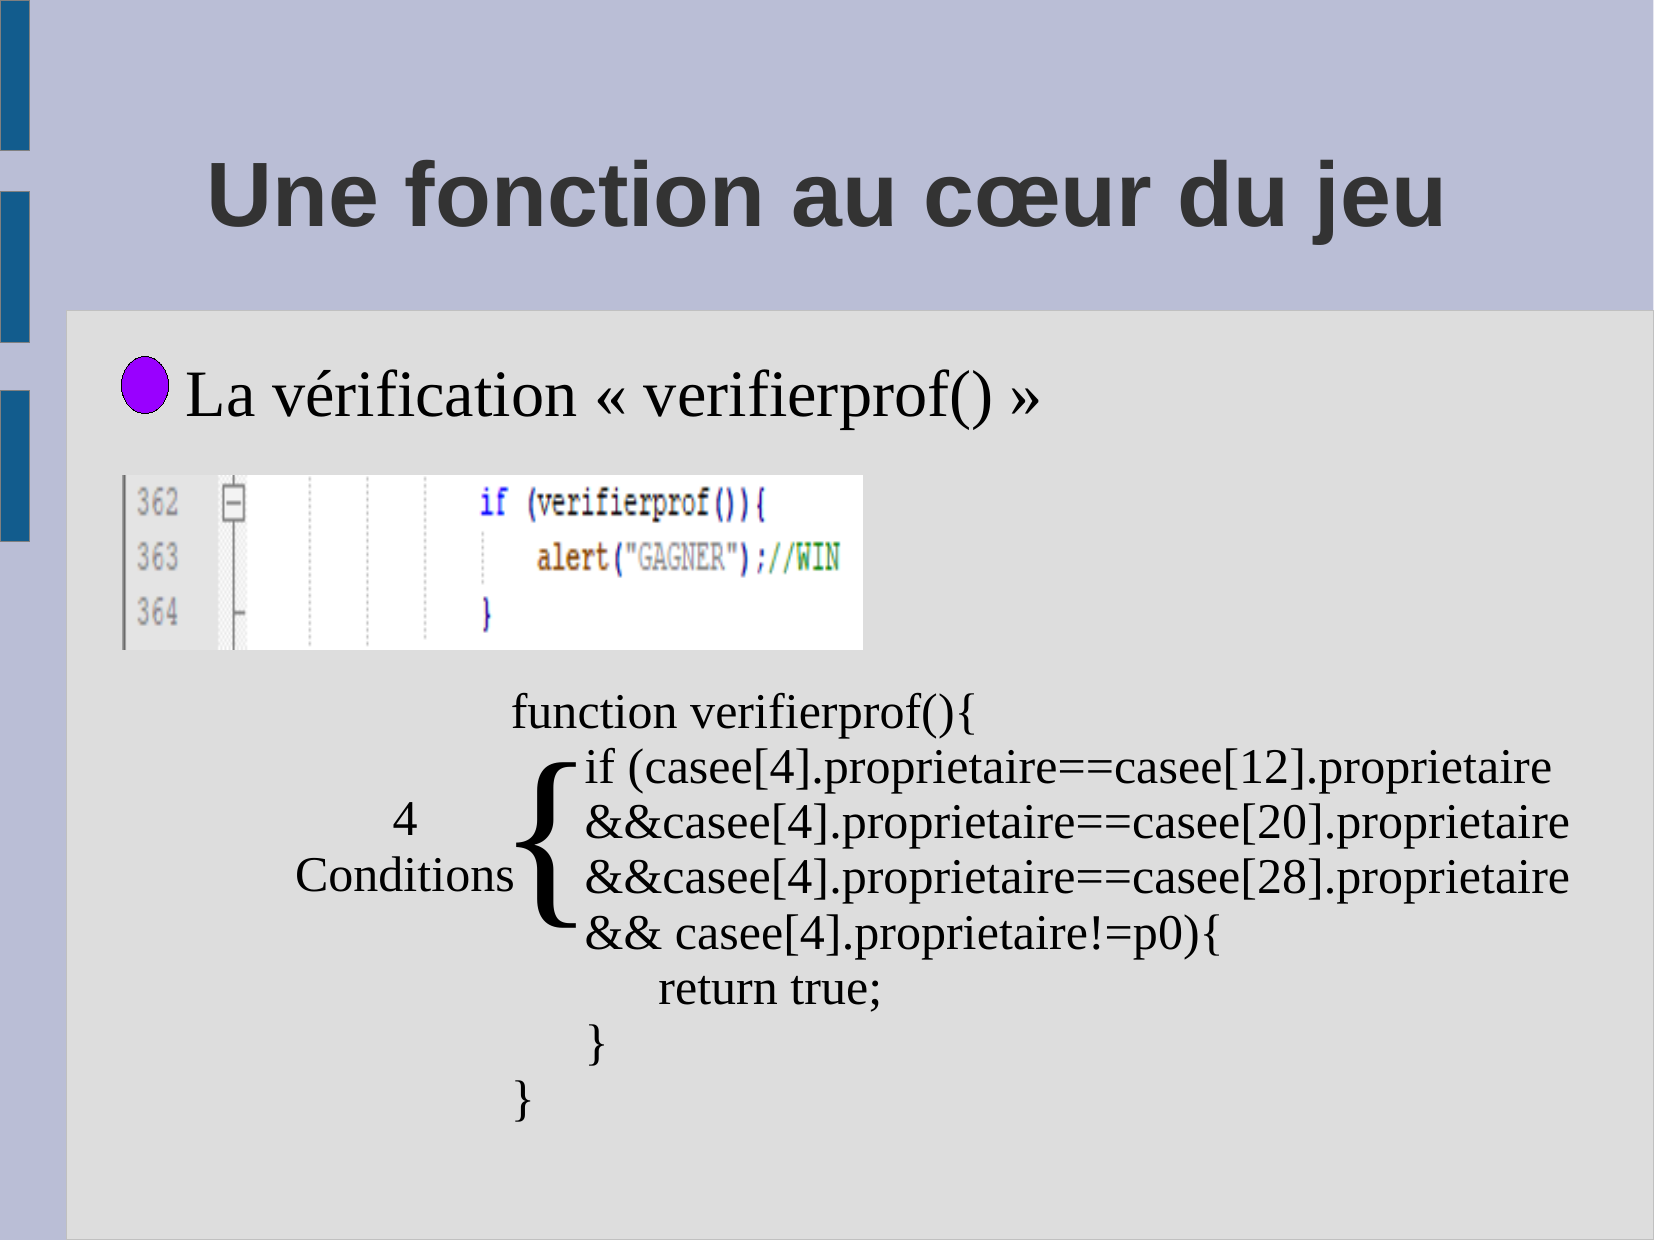

# Une fonction au cœur du jeu
La vérification « verifierprof() »
function verifierprof(){
	if (casee[4].proprietaire==casee[12].proprietaire
	&&casee[4].proprietaire==casee[20].proprietaire
	&&casee[4].proprietaire==casee[28].proprietaire
	&& casee[4].proprietaire!=p0){
		return true;
	}
}
{
4
Conditions